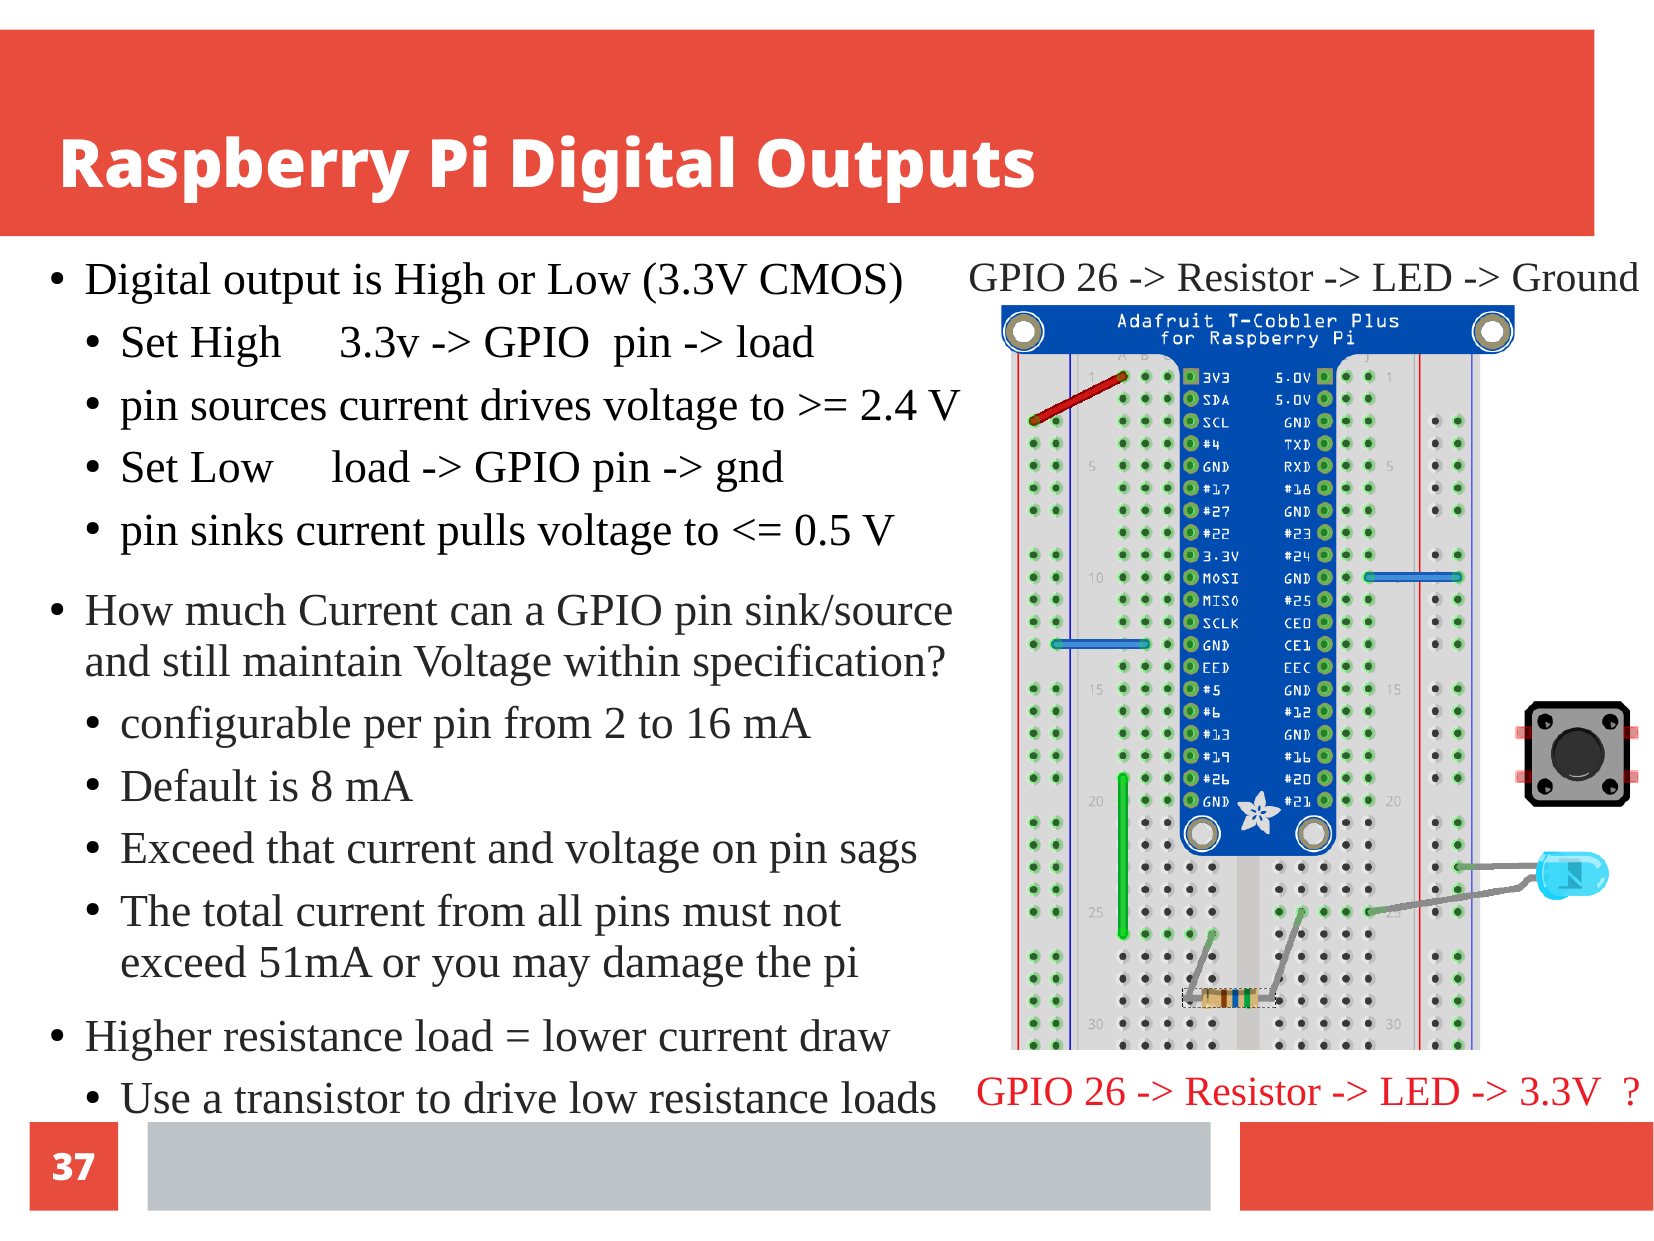

# Raspberry Pi Digital Outputs
Digital output is High or Low (3.3V CMOS)
Set High 3.3v -> GPIO pin -> load
pin sources current drives voltage to >= 2.4 V
Set Low load -> GPIO pin -> gnd
pin sinks current pulls voltage to <= 0.5 V
How much Current can a GPIO pin sink/source and still maintain Voltage within specification?
configurable per pin from 2 to 16 mA
Default is 8 mA
Exceed that current and voltage on pin sags
The total current from all pins must not exceed 51mA or you may damage the pi
Higher resistance load = lower current draw
Use a transistor to drive low resistance loads
GPIO 26 -> Resistor -> LED -> Ground
GPIO 26 -> Resistor -> LED -> 3.3V ?
37